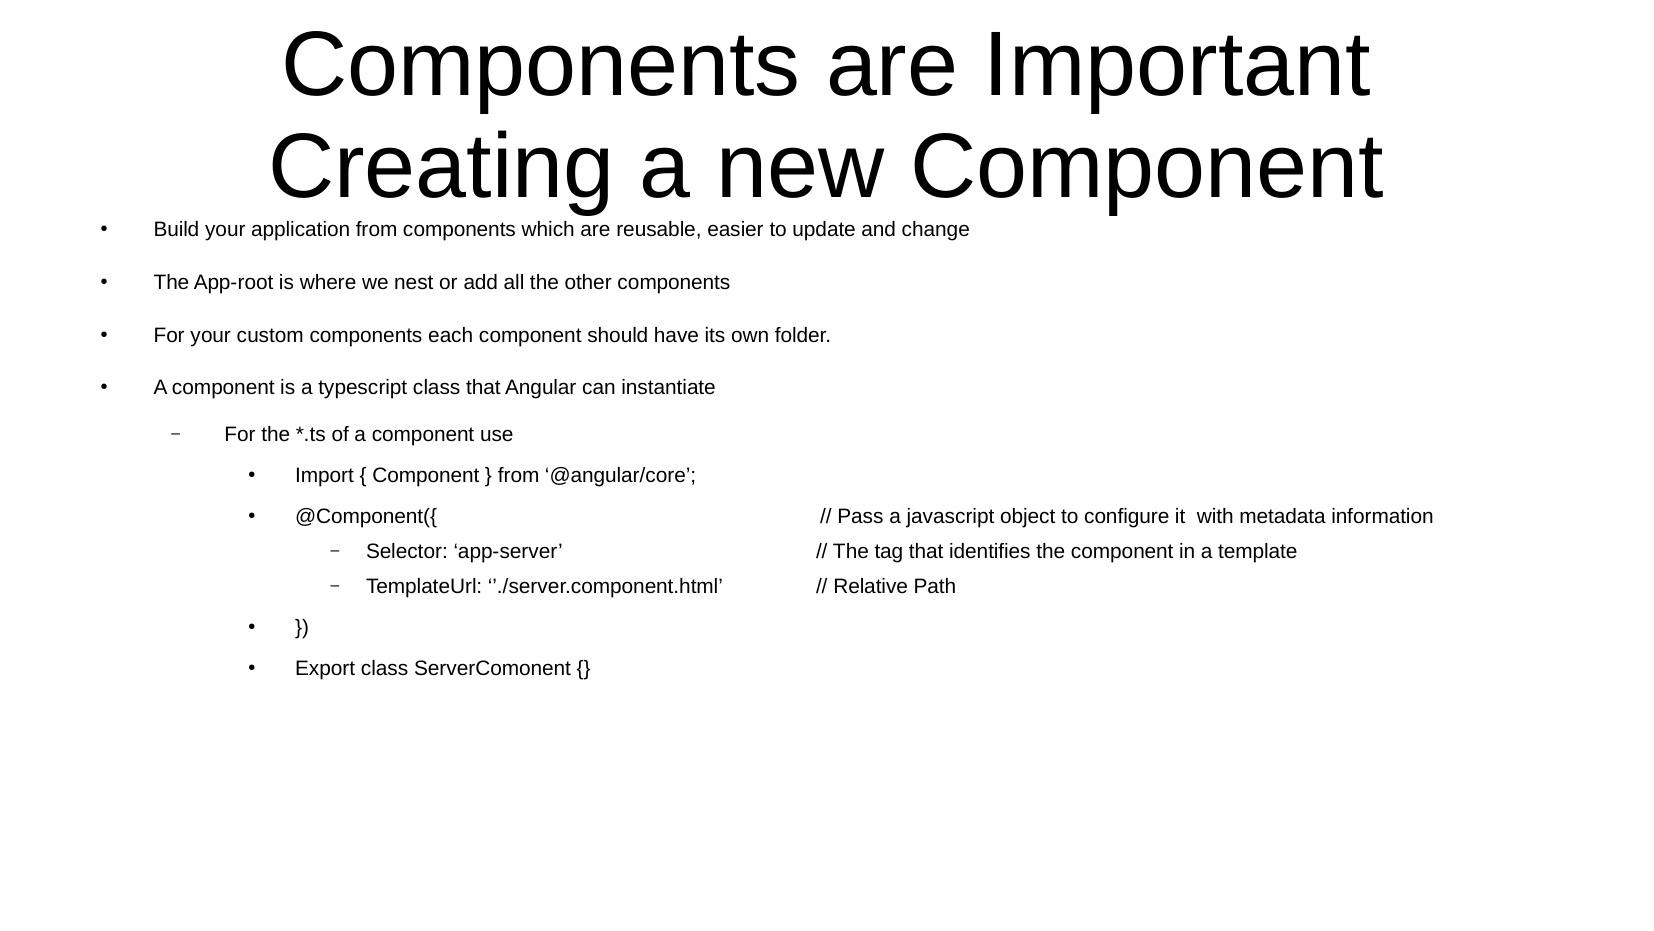

# Components are Important Creating a new Component
Build your application from components which are reusable, easier to update and change
The App-root is where we nest or add all the other components
For your custom components each component should have its own folder.
A component is a typescript class that Angular can instantiate
For the *.ts of a component use
Import { Component } from ‘@angular/core’;
@Component({						// Pass a javascript object to configure it with metadata information
Selector: ‘app-server’				// The tag that identifies the component in a template
TemplateUrl: ‘’./server.component.html’		// Relative Path
})
Export class ServerComonent {}